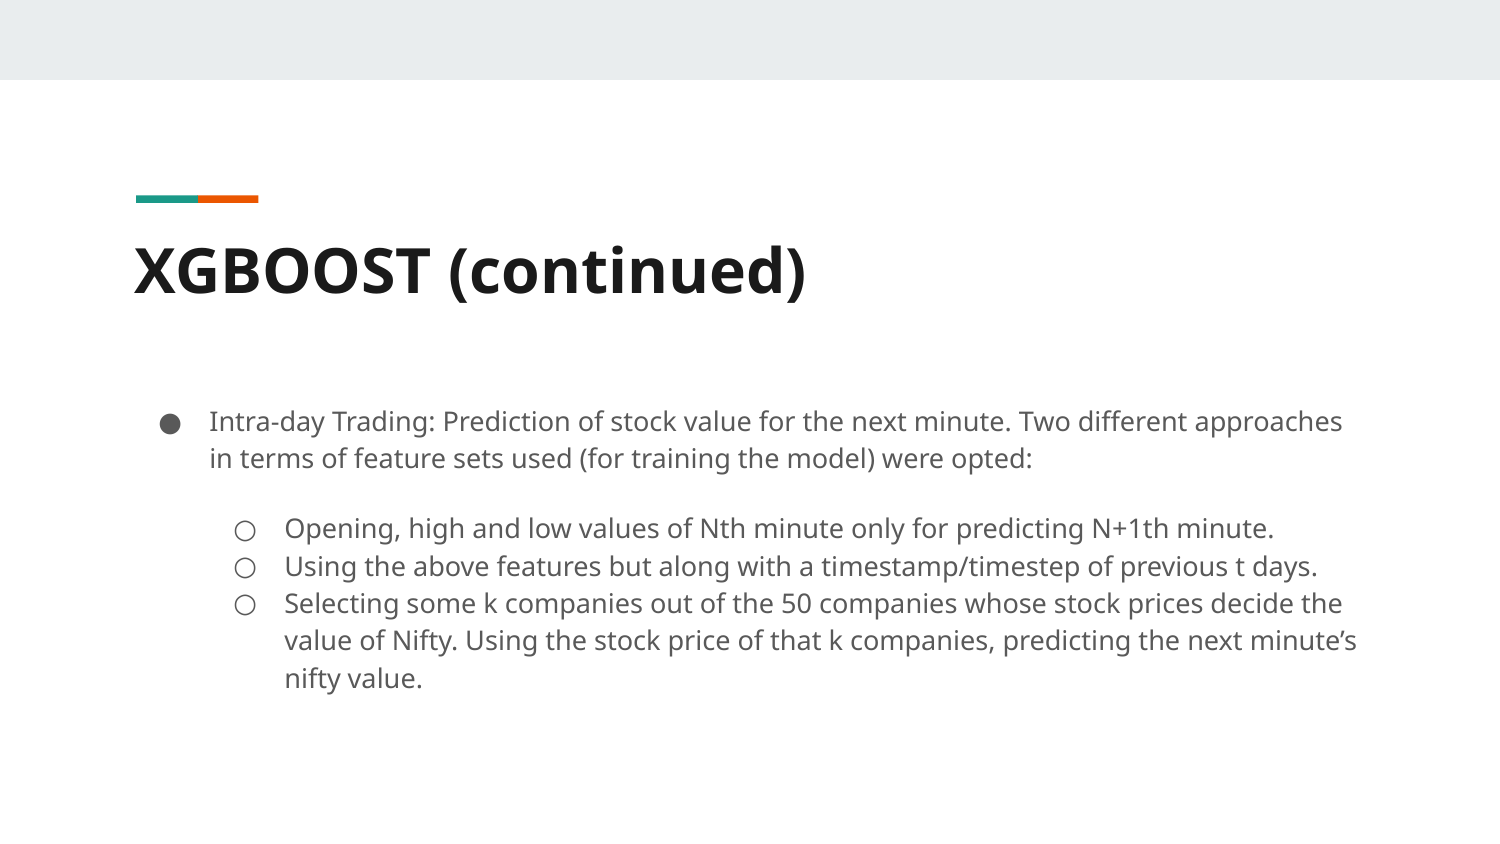

# XGBOOST (continued)
Intra-day Trading: Prediction of stock value for the next minute. Two different approaches in terms of feature sets used (for training the model) were opted:
Opening, high and low values of Nth minute only for predicting N+1th minute.
Using the above features but along with a timestamp/timestep of previous t days.
Selecting some k companies out of the 50 companies whose stock prices decide the value of Nifty. Using the stock price of that k companies, predicting the next minute’s nifty value.